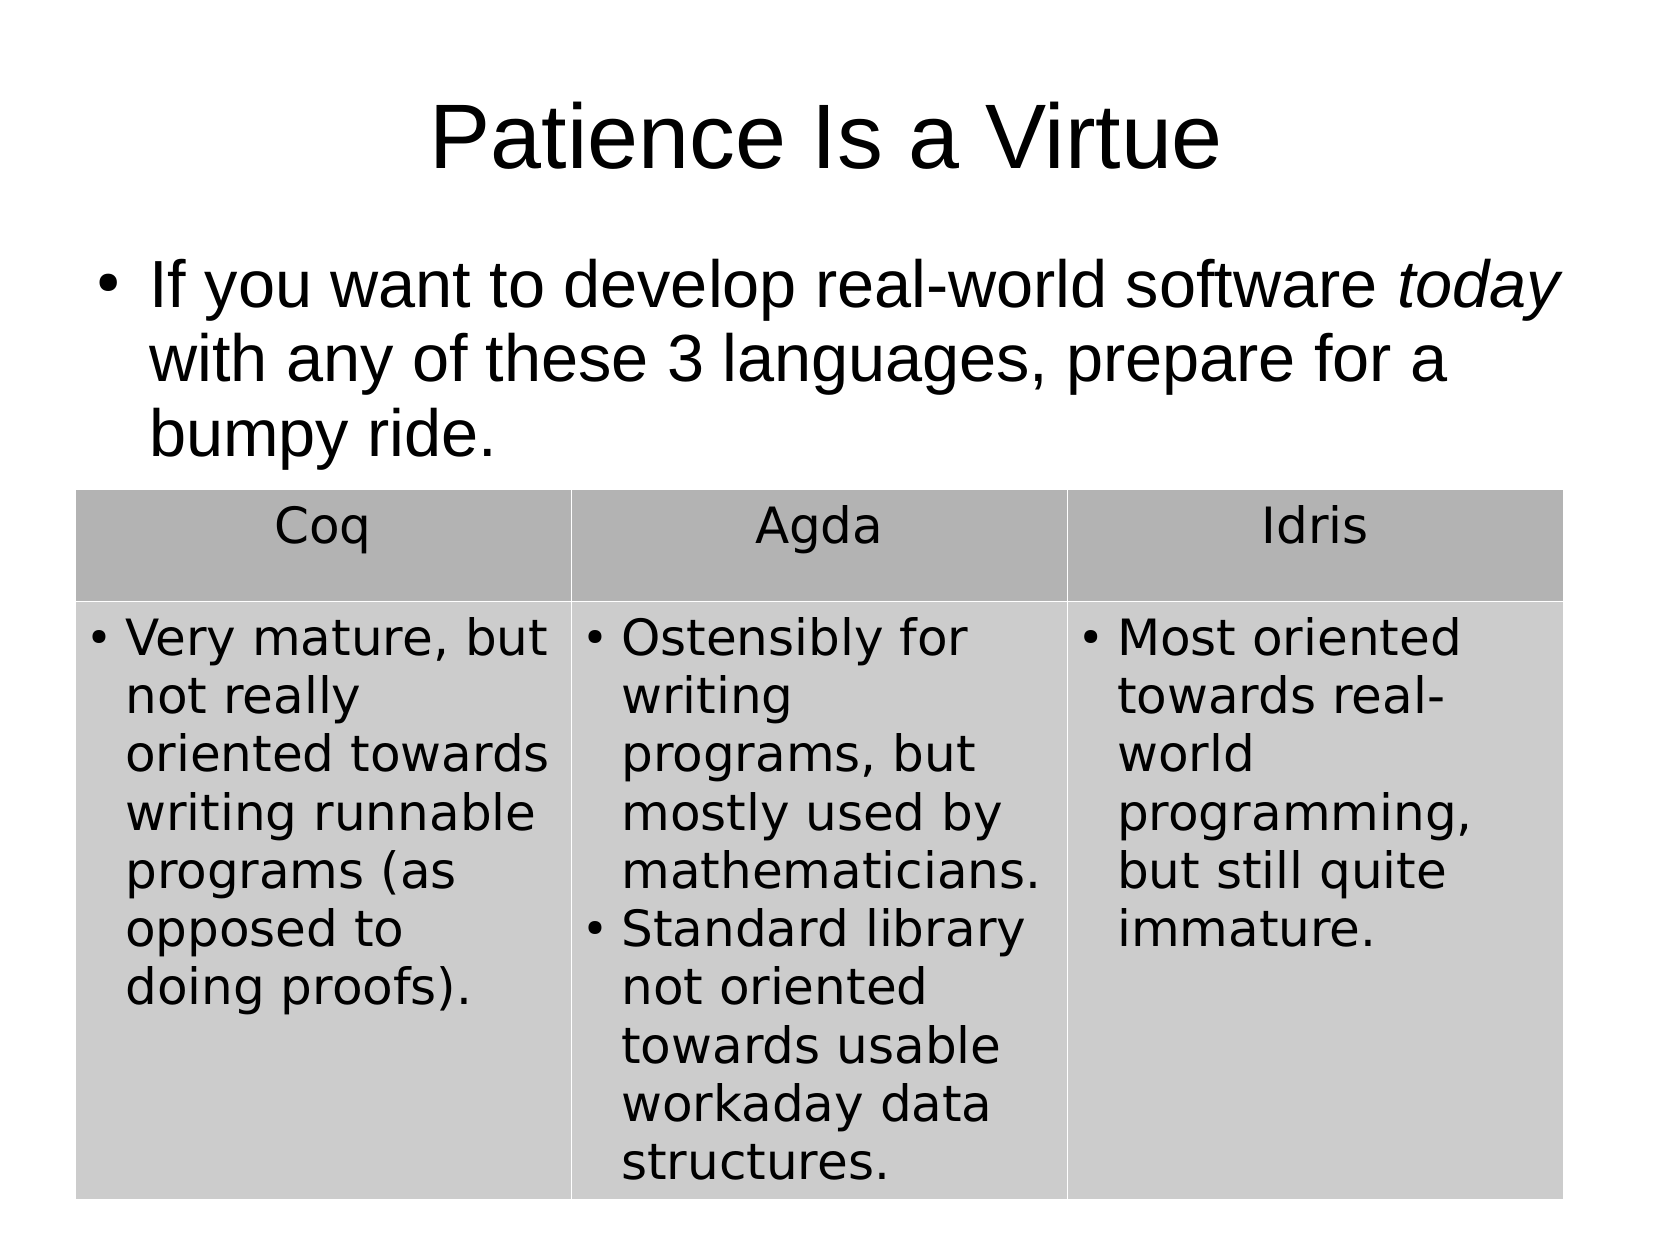

# Patience Is a Virtue
If you want to develop real-world software today with any of these 3 languages, prepare for a bumpy ride.
| Coq | Agda | Idris |
| --- | --- | --- |
| Very mature, but not really oriented towards writing runnable programs (as opposed to doing proofs). | Ostensibly for writing programs, but mostly used by mathematicians. Standard library not oriented towards usable workaday data structures. | Most oriented towards real-world programming, but still quite immature. |